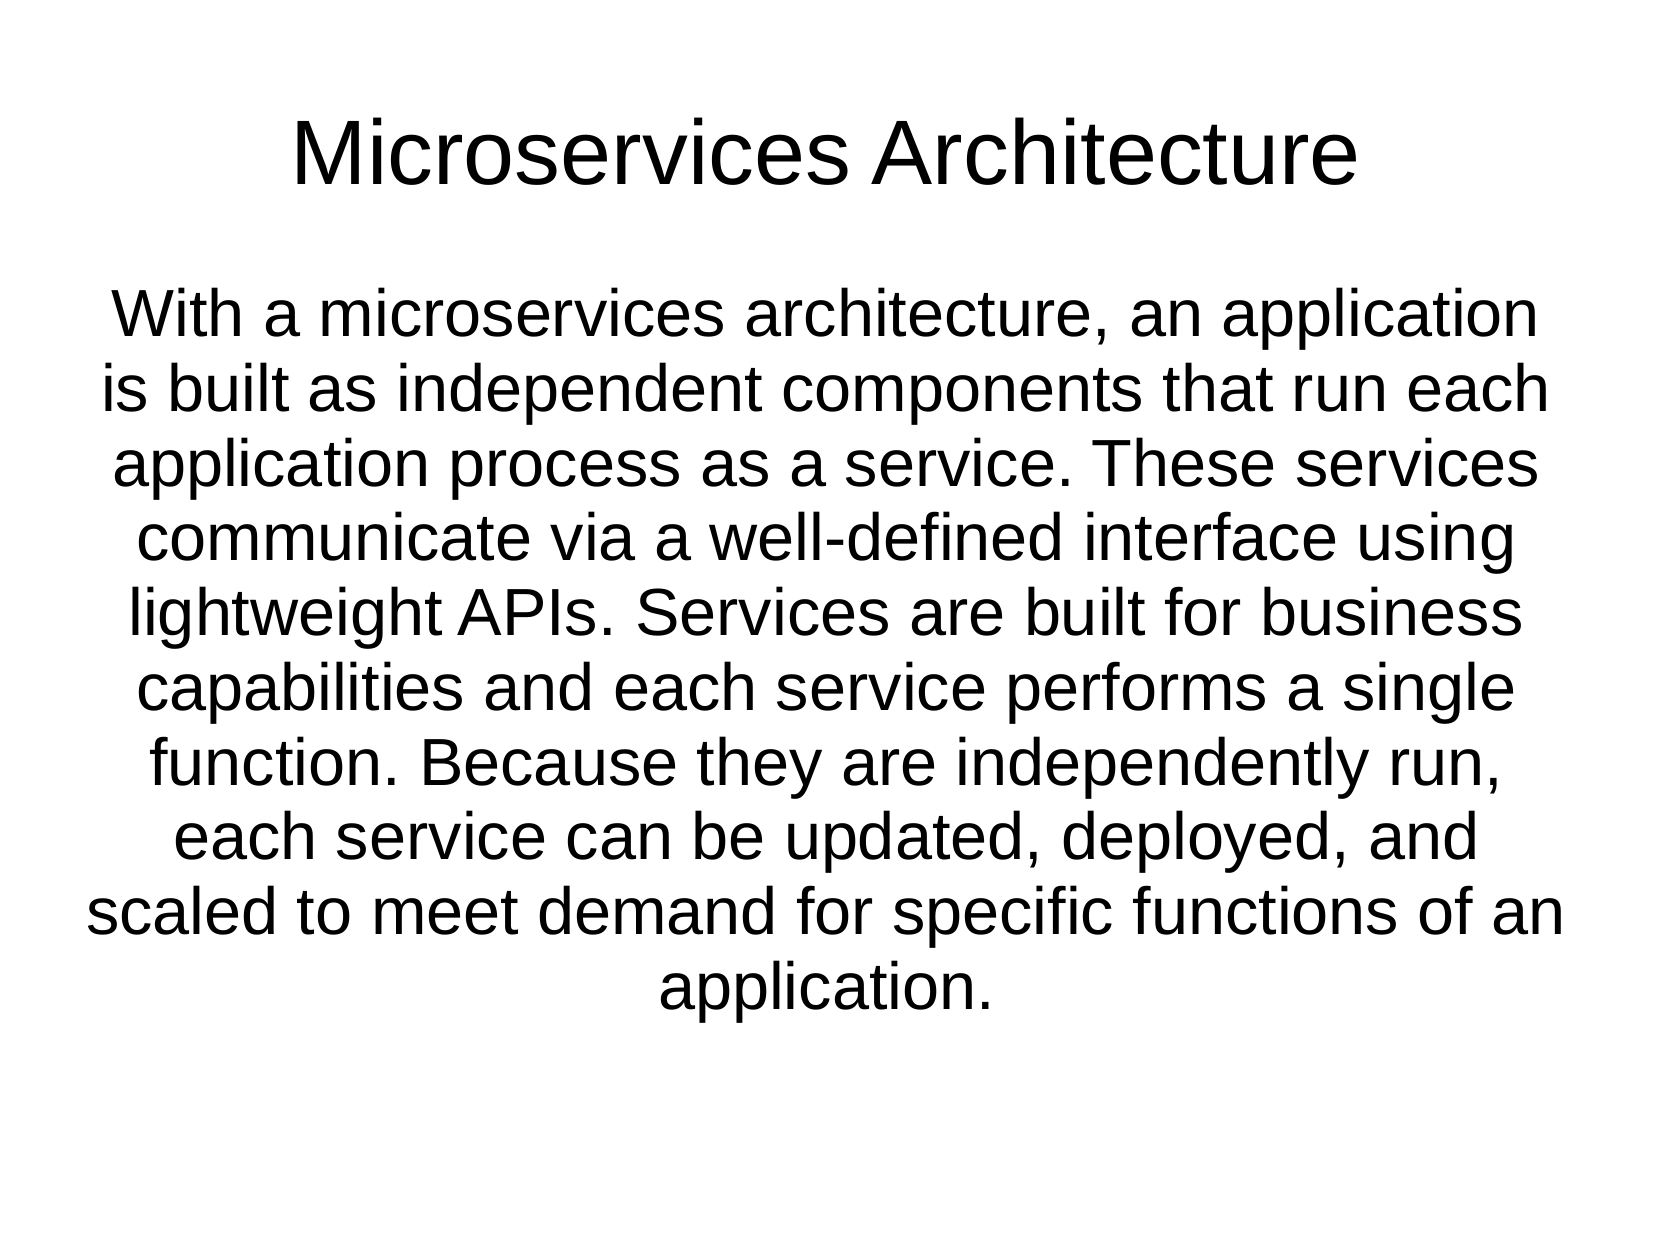

# Microservices Architecture
With a microservices architecture, an application is built as independent components that run each application process as a service. These services communicate via a well-defined interface using lightweight APIs. Services are built for business capabilities and each service performs a single function. Because they are independently run, each service can be updated, deployed, and scaled to meet demand for specific functions of an application.